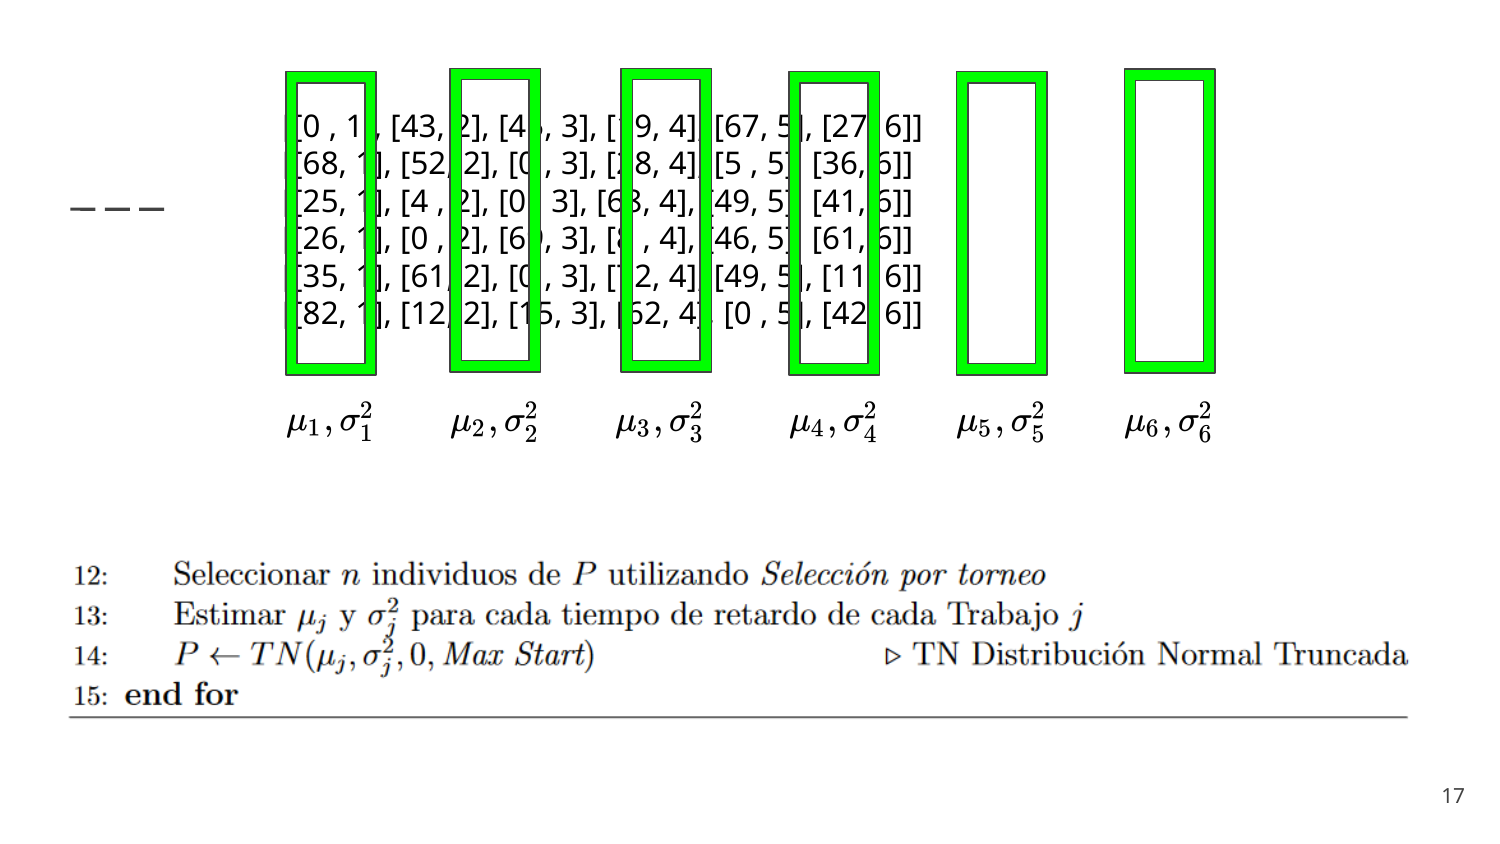

[[0 , 1], [43, 2], [45, 3], [19, 4], [67, 5], [27, 6]]
[[68, 1], [52, 2], [0 , 3], [28, 4], [5 , 5], [36, 6]]
[[25, 1], [4 , 2], [0 , 3], [68, 4], [49, 5], [41, 6]]
[[26, 1], [0 , 2], [69, 3], [8 , 4], [46, 5], [61, 6]]
[[35, 1], [61, 2], [0 , 3], [72, 4], [49, 5], [11, 6]]
[[82, 1], [12, 2], [15, 3], [62, 4], [0 , 5], [42, 6]]